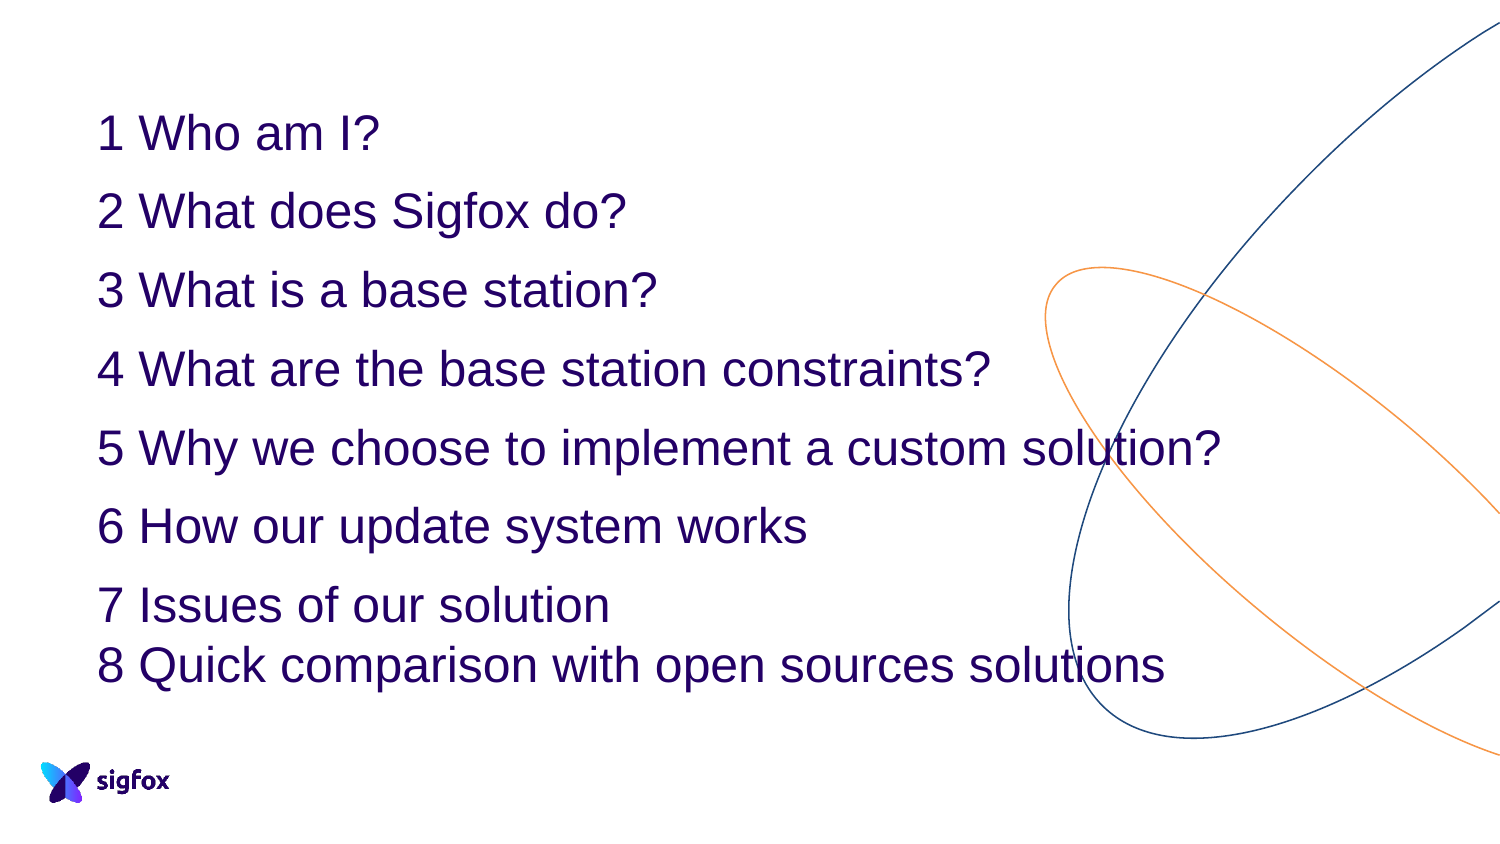

1 Who am I?
2 What does Sigfox do?
3 What is a base station?
4 What are the base station constraints?
5 Why we choose to implement a custom solution?
6 How our update system works
7 Issues of our solution
8 Quick comparison with open sources solutions